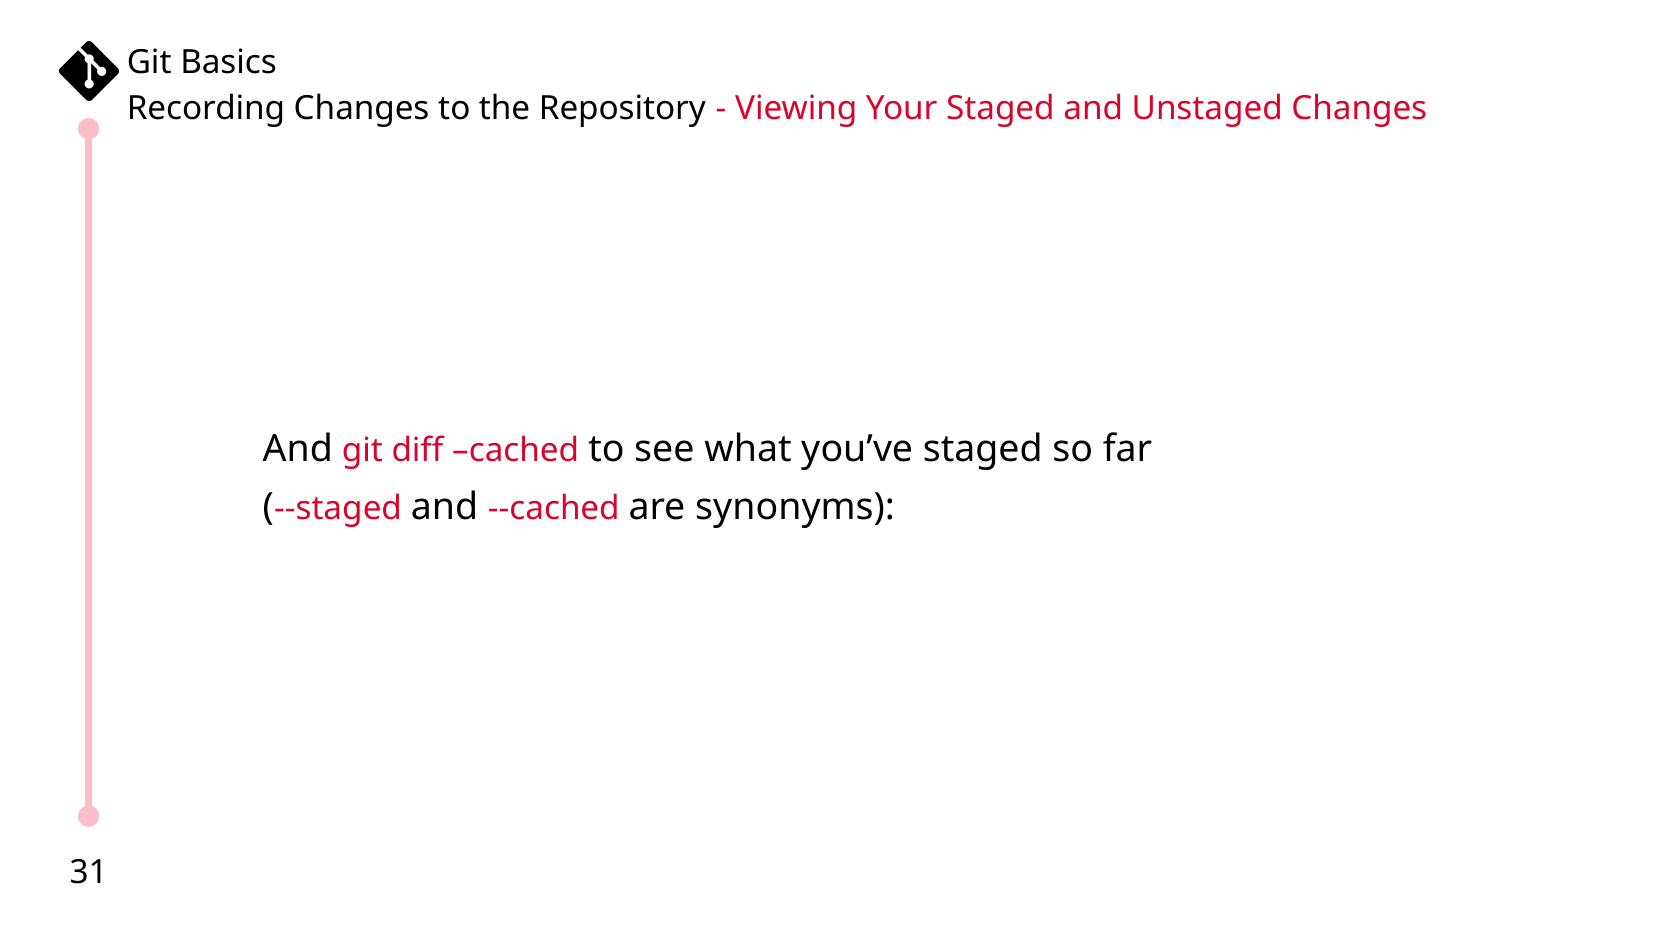

Git Basics
Recording Changes to the Repository - Viewing Your Staged and Unstaged Changes
And git diff –cached to see what you’ve staged so far
(--staged and --cached are synonyms):
31